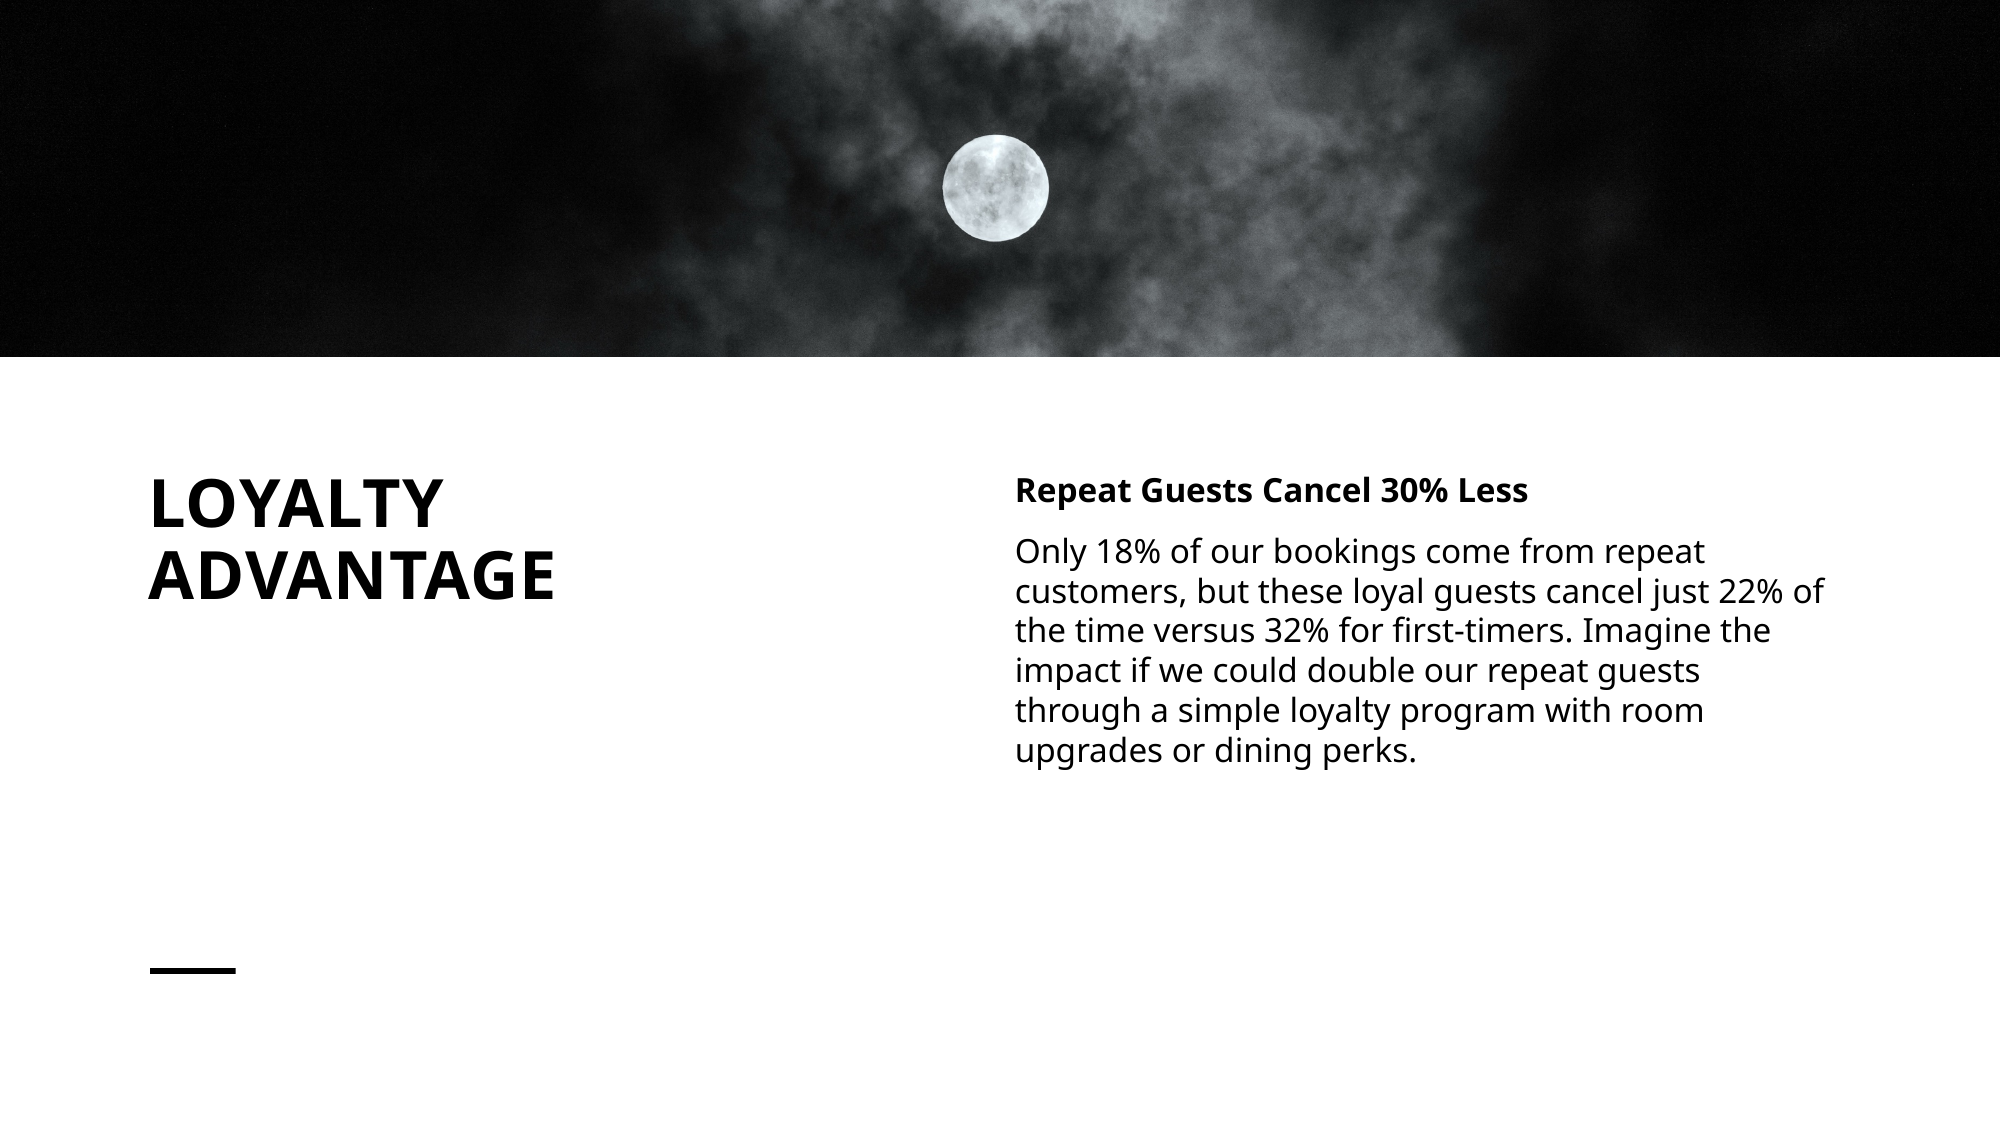

Repeat Guests Cancel 30% Less
Only 18% of our bookings come from repeat customers, but these loyal guests cancel just 22% of the time versus 32% for first-timers. Imagine the impact if we could double our repeat guests through a simple loyalty program with room upgrades or dining perks.
# Loyalty Advantage